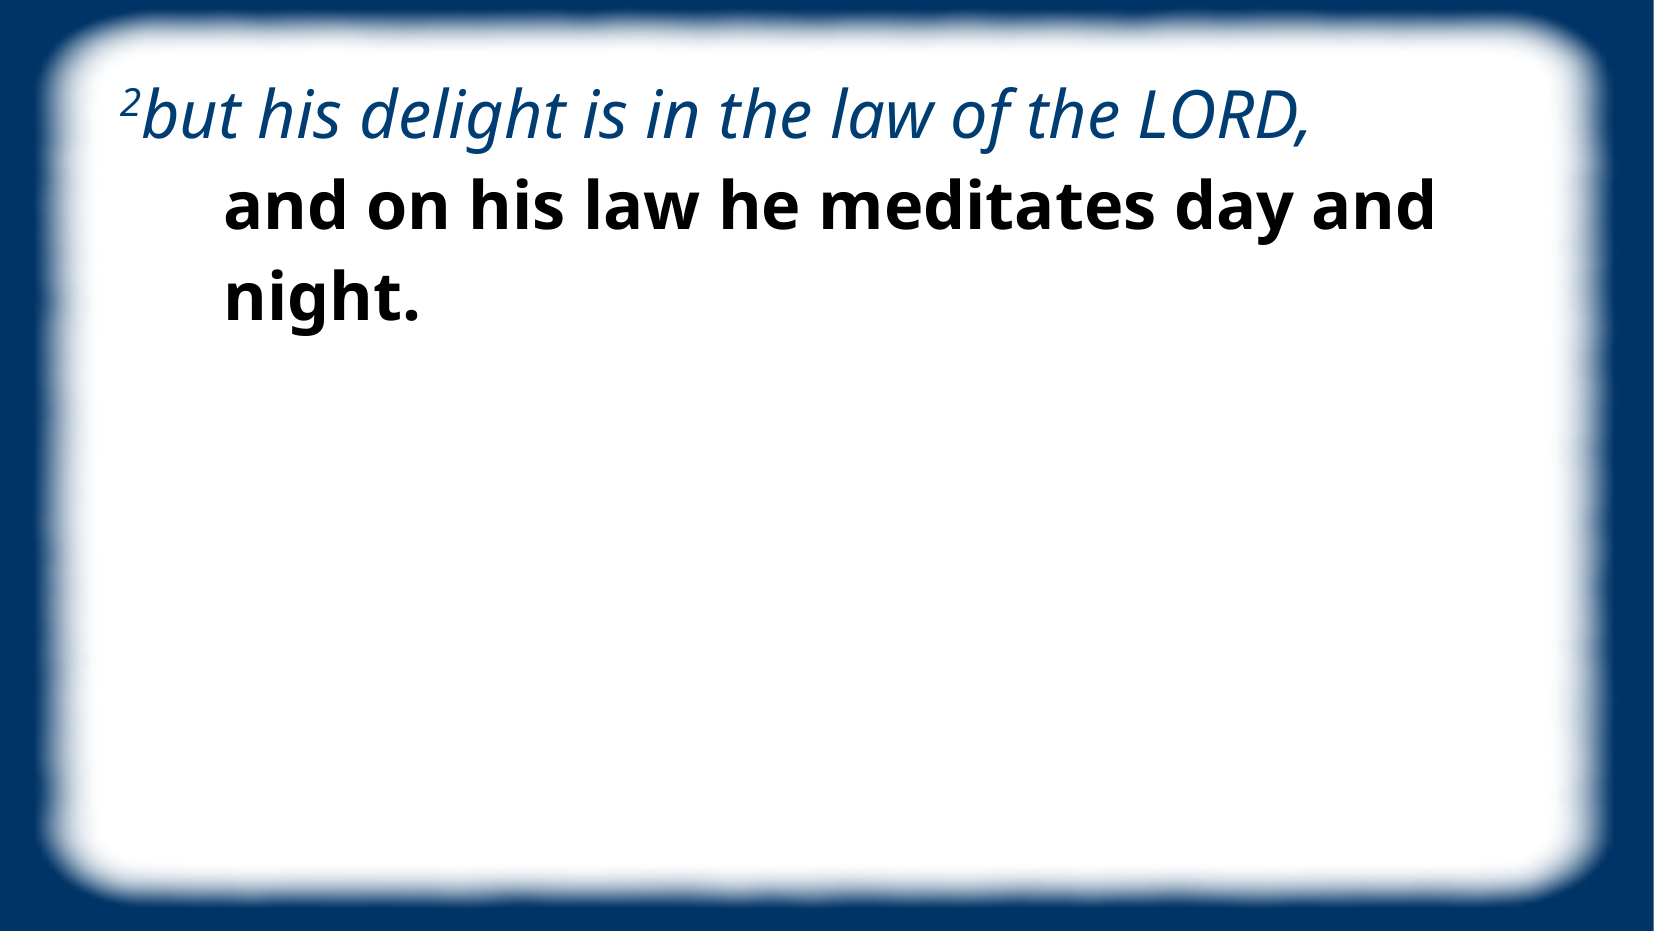

2but his delight is in the law of the LORD,
 and on his law he meditates day and
 night.